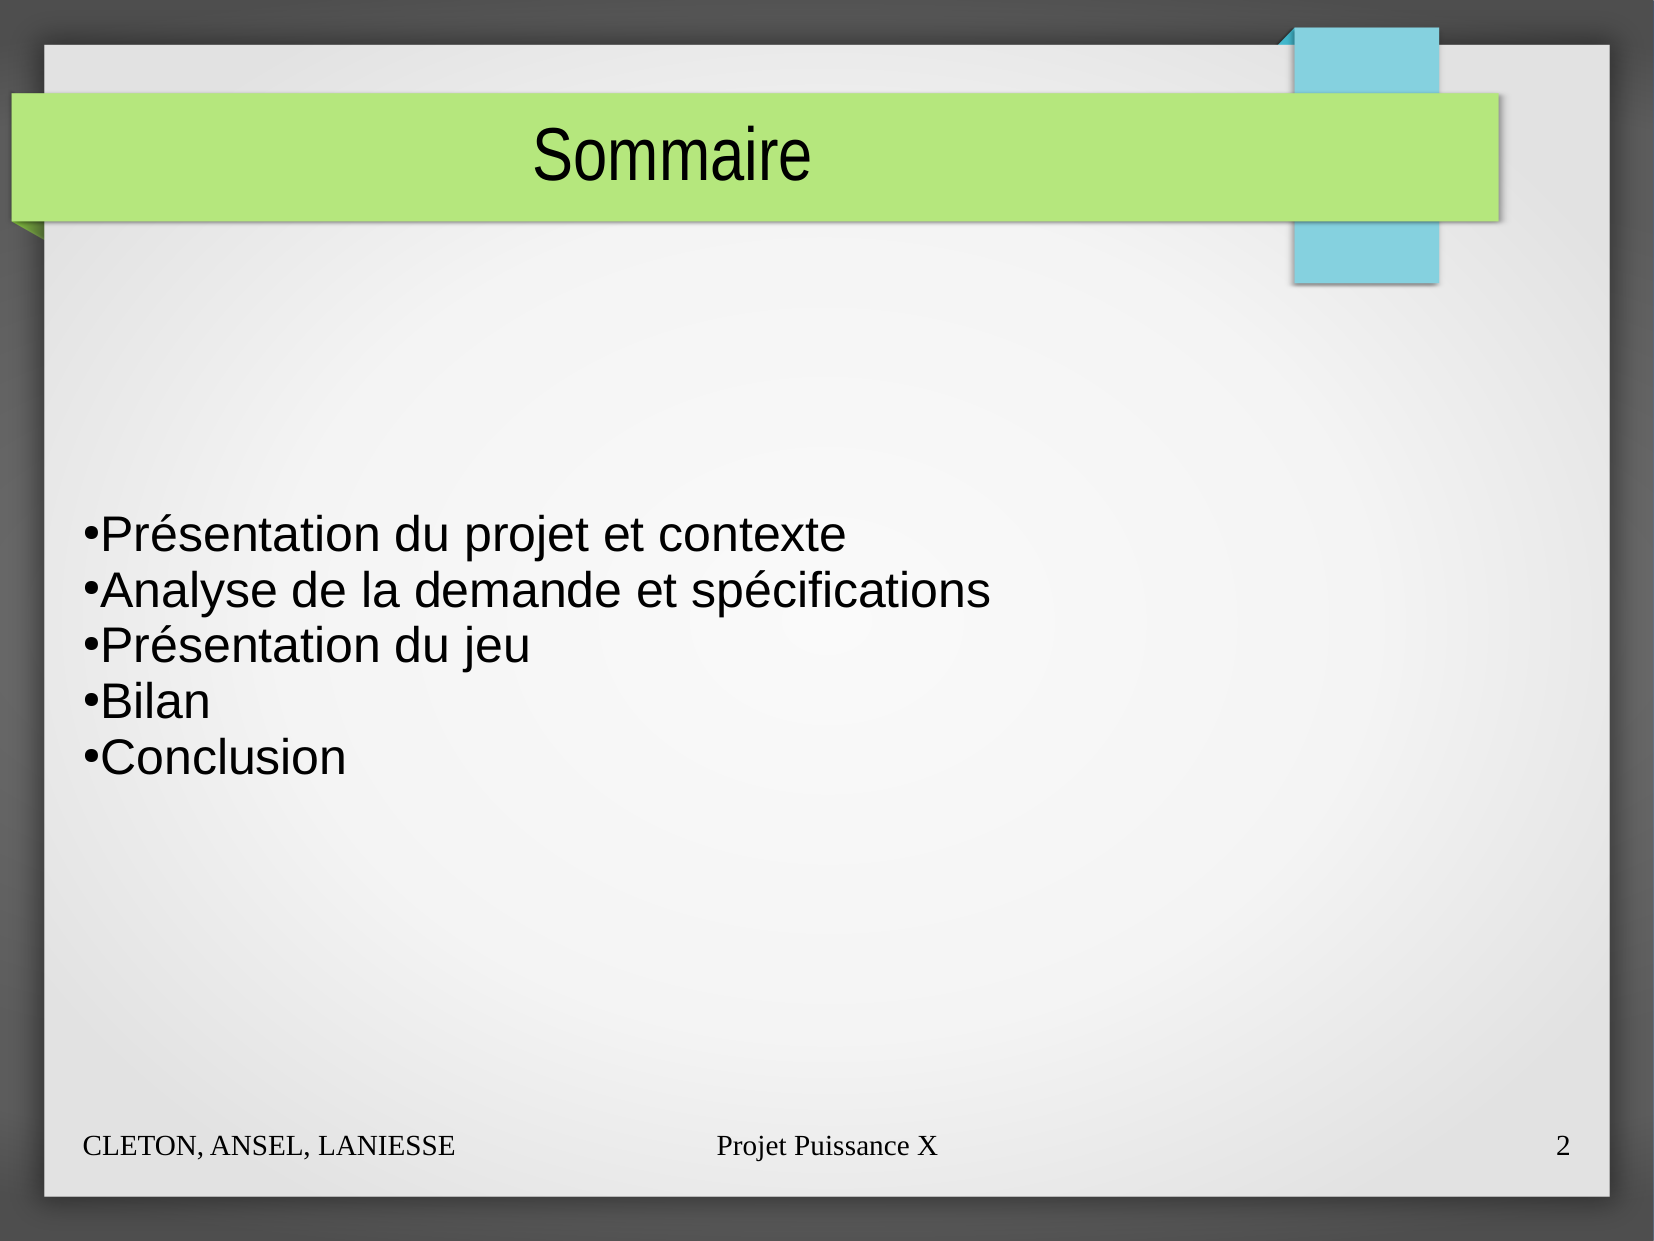

# Sommaire
Présentation du projet et contexte
Analyse de la demande et spécifications
Présentation du jeu
Bilan
Conclusion
CLETON, ANSEL, LANIESSE
Projet Puissance X
2